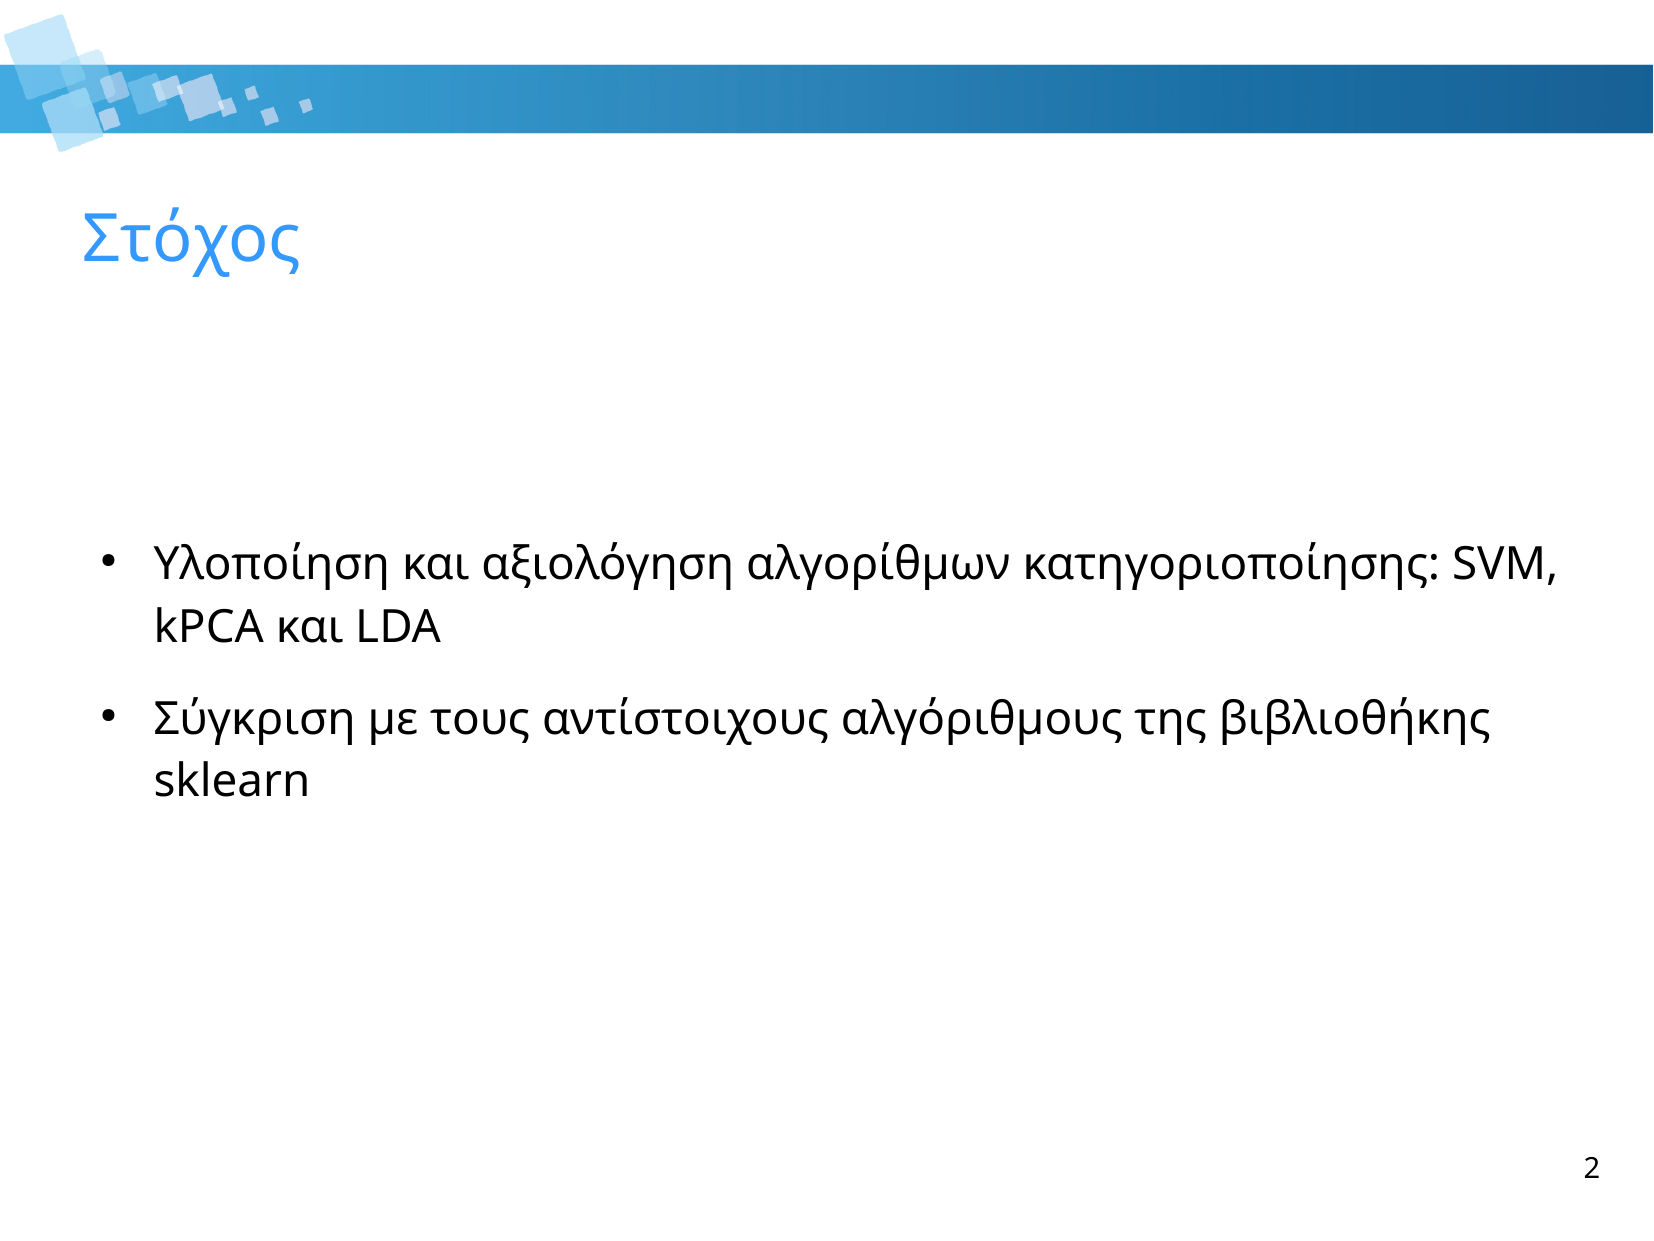

# Στόχος
Υλοποίηση και αξιολόγηση αλγορίθμων κατηγοριοποίησης: SVM, kPCA και LDA
Σύγκριση με τους αντίστοιχους αλγόριθμους της βιβλιοθήκης sklearn
2